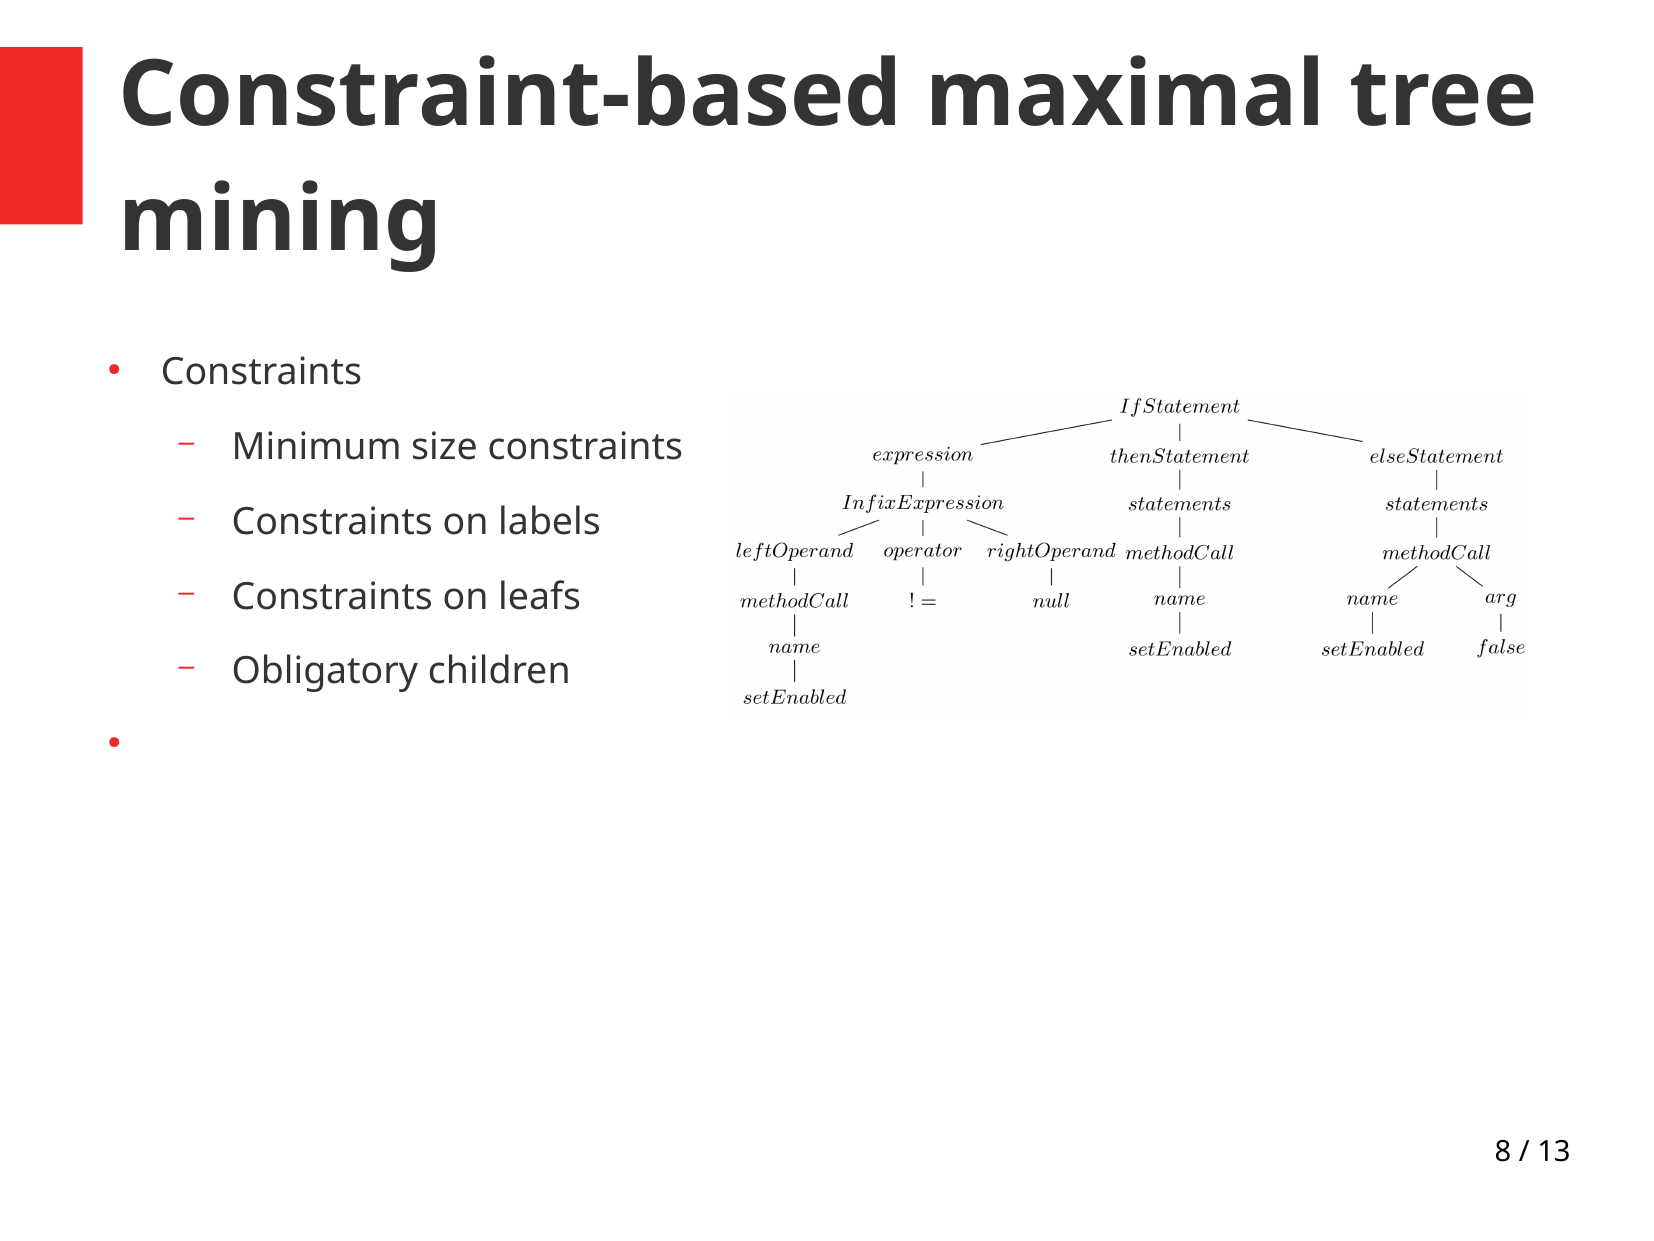

# Constraint-based maximal tree mining
Constraints
Minimum size constraints
Constraints on labels
Constraints on leafs
Obligatory children
8